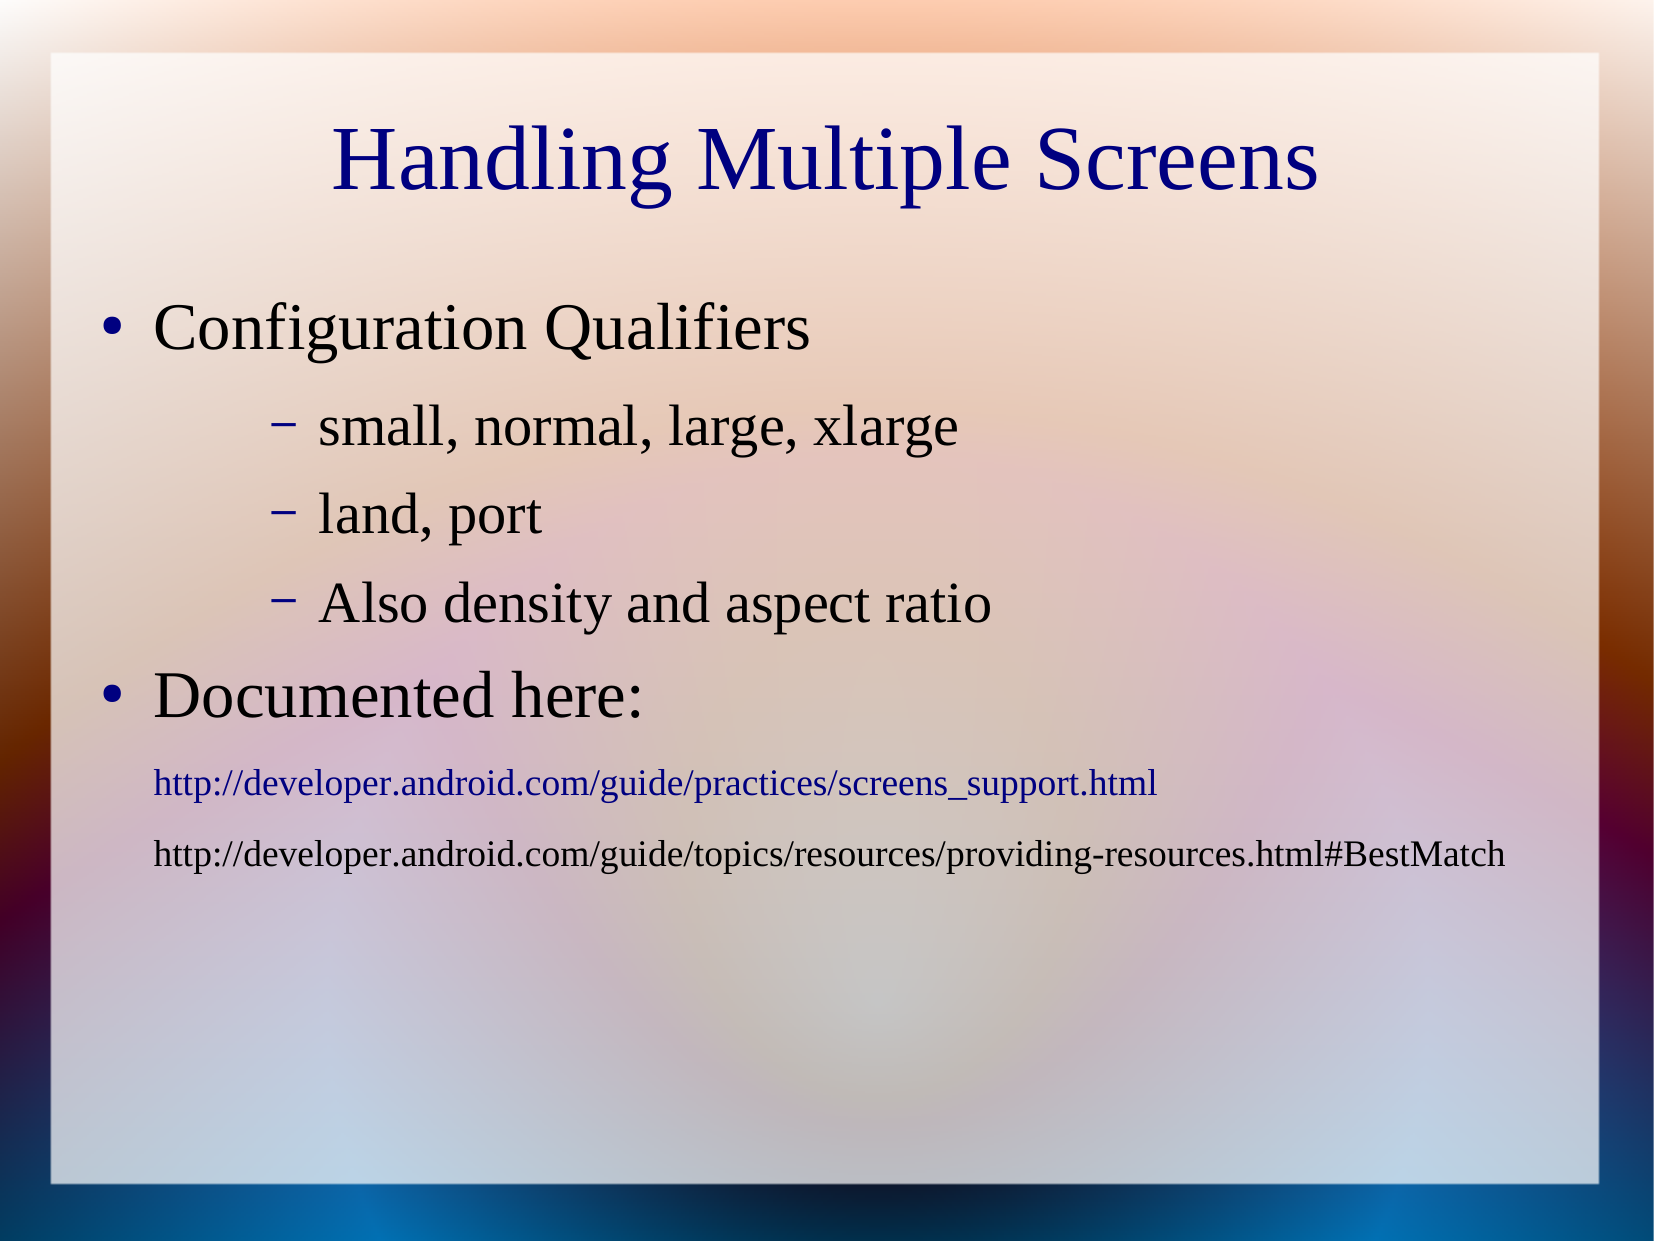

# Handling Multiple Screens
Configuration Qualifiers
small, normal, large, xlarge
land, port
Also density and aspect ratio
Documented here:
http://developer.android.com/guide/practices/screens_support.html
http://developer.android.com/guide/topics/resources/providing-resources.html#BestMatch